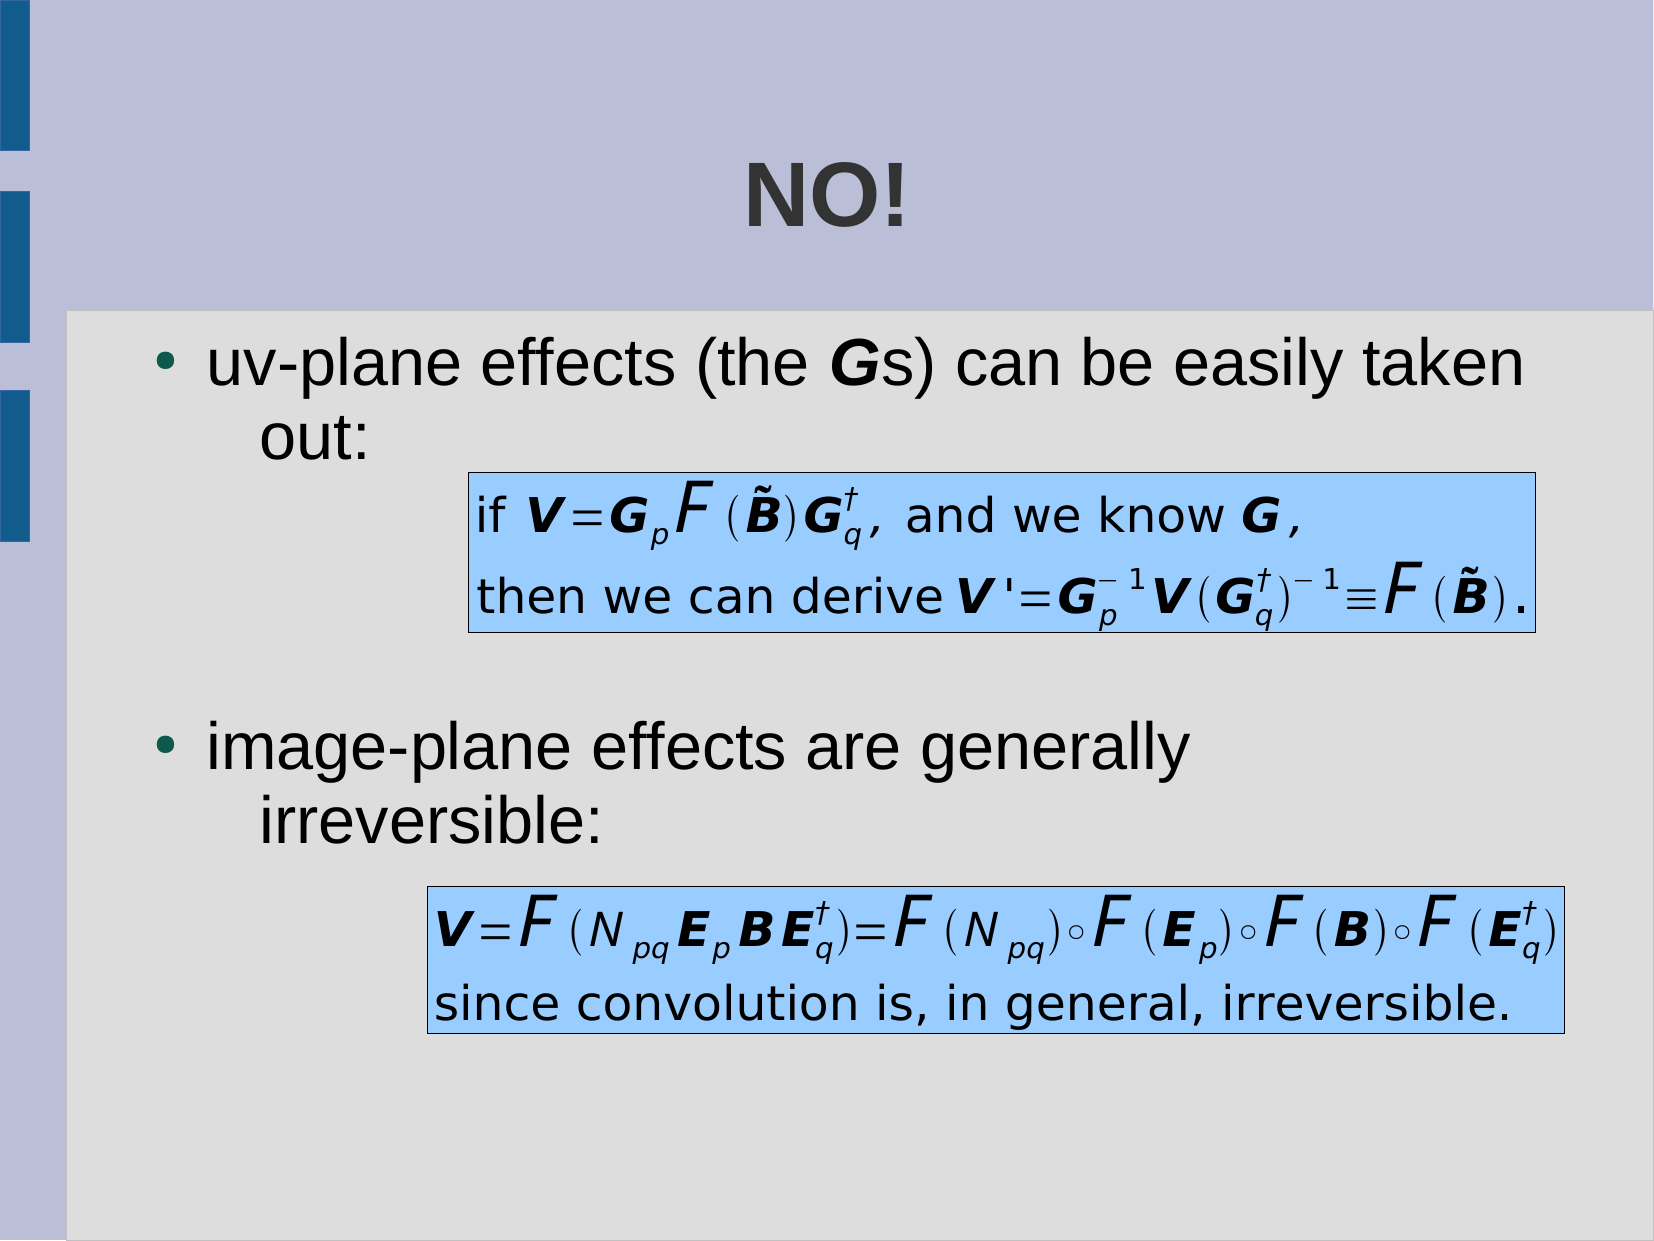

# NO!
uv-plane effects (the Gs) can be easily taken out:
image-plane effects are generally irreversible: